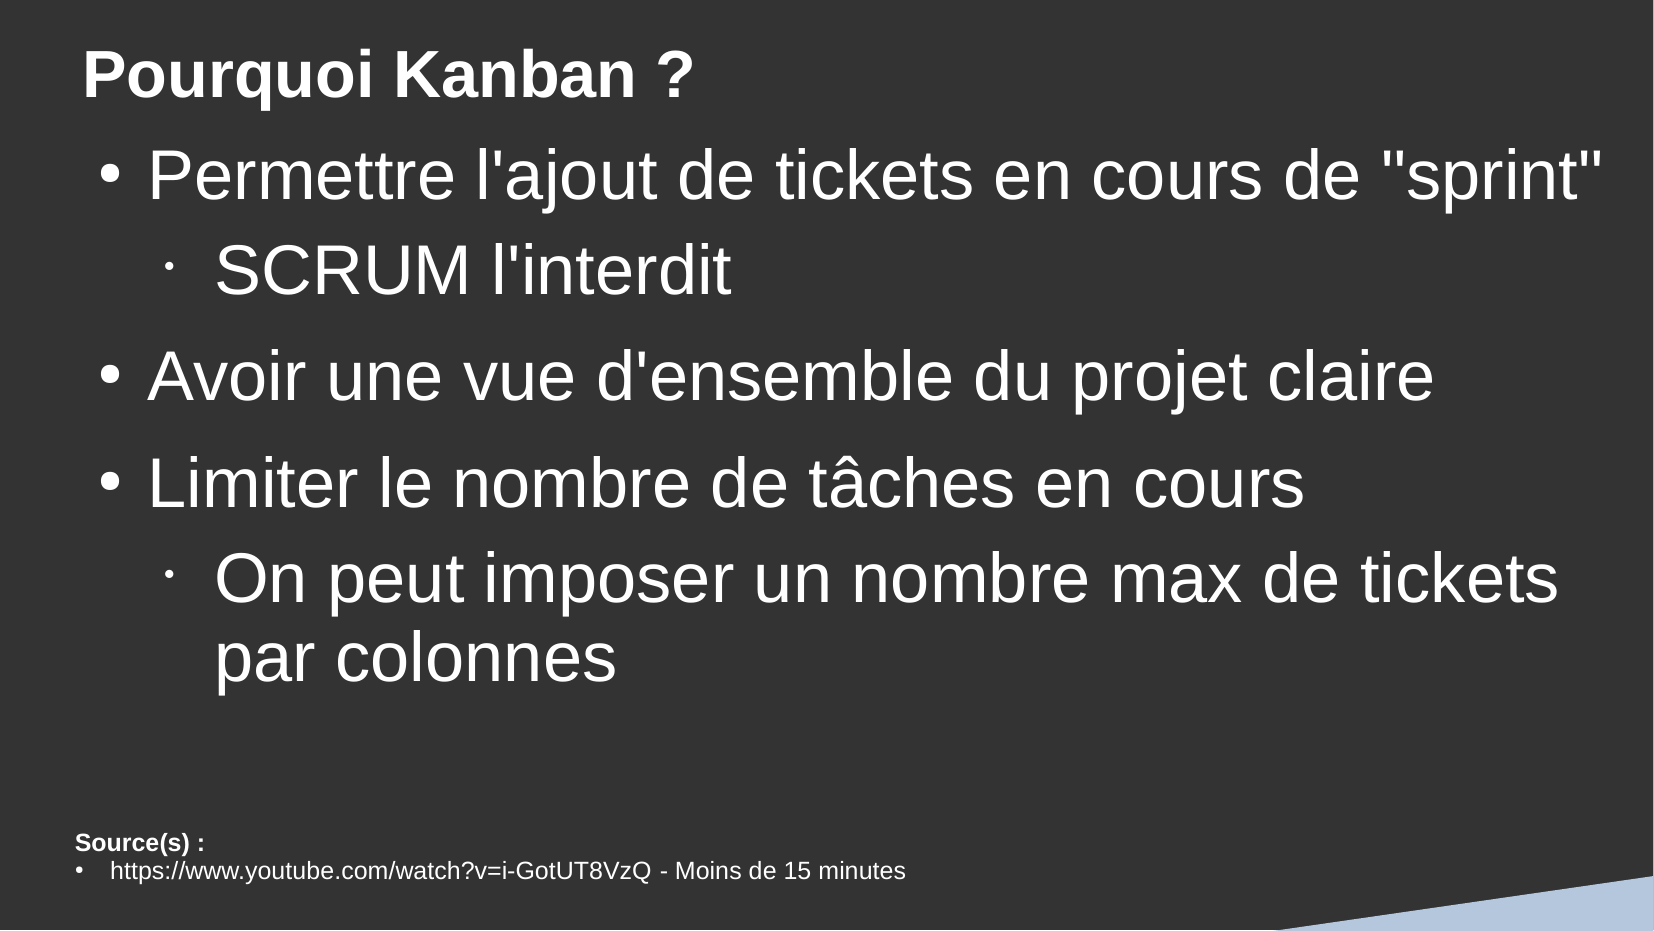

# Pourquoi Kanban ?
Permettre l'ajout de tickets en cours de "sprint"
SCRUM l'interdit
Avoir une vue d'ensemble du projet claire
Limiter le nombre de tâches en cours
On peut imposer un nombre max de tickets par colonnes
Source(s) :
https://www.youtube.com/watch?v=i-GotUT8VzQ - Moins de 15 minutes